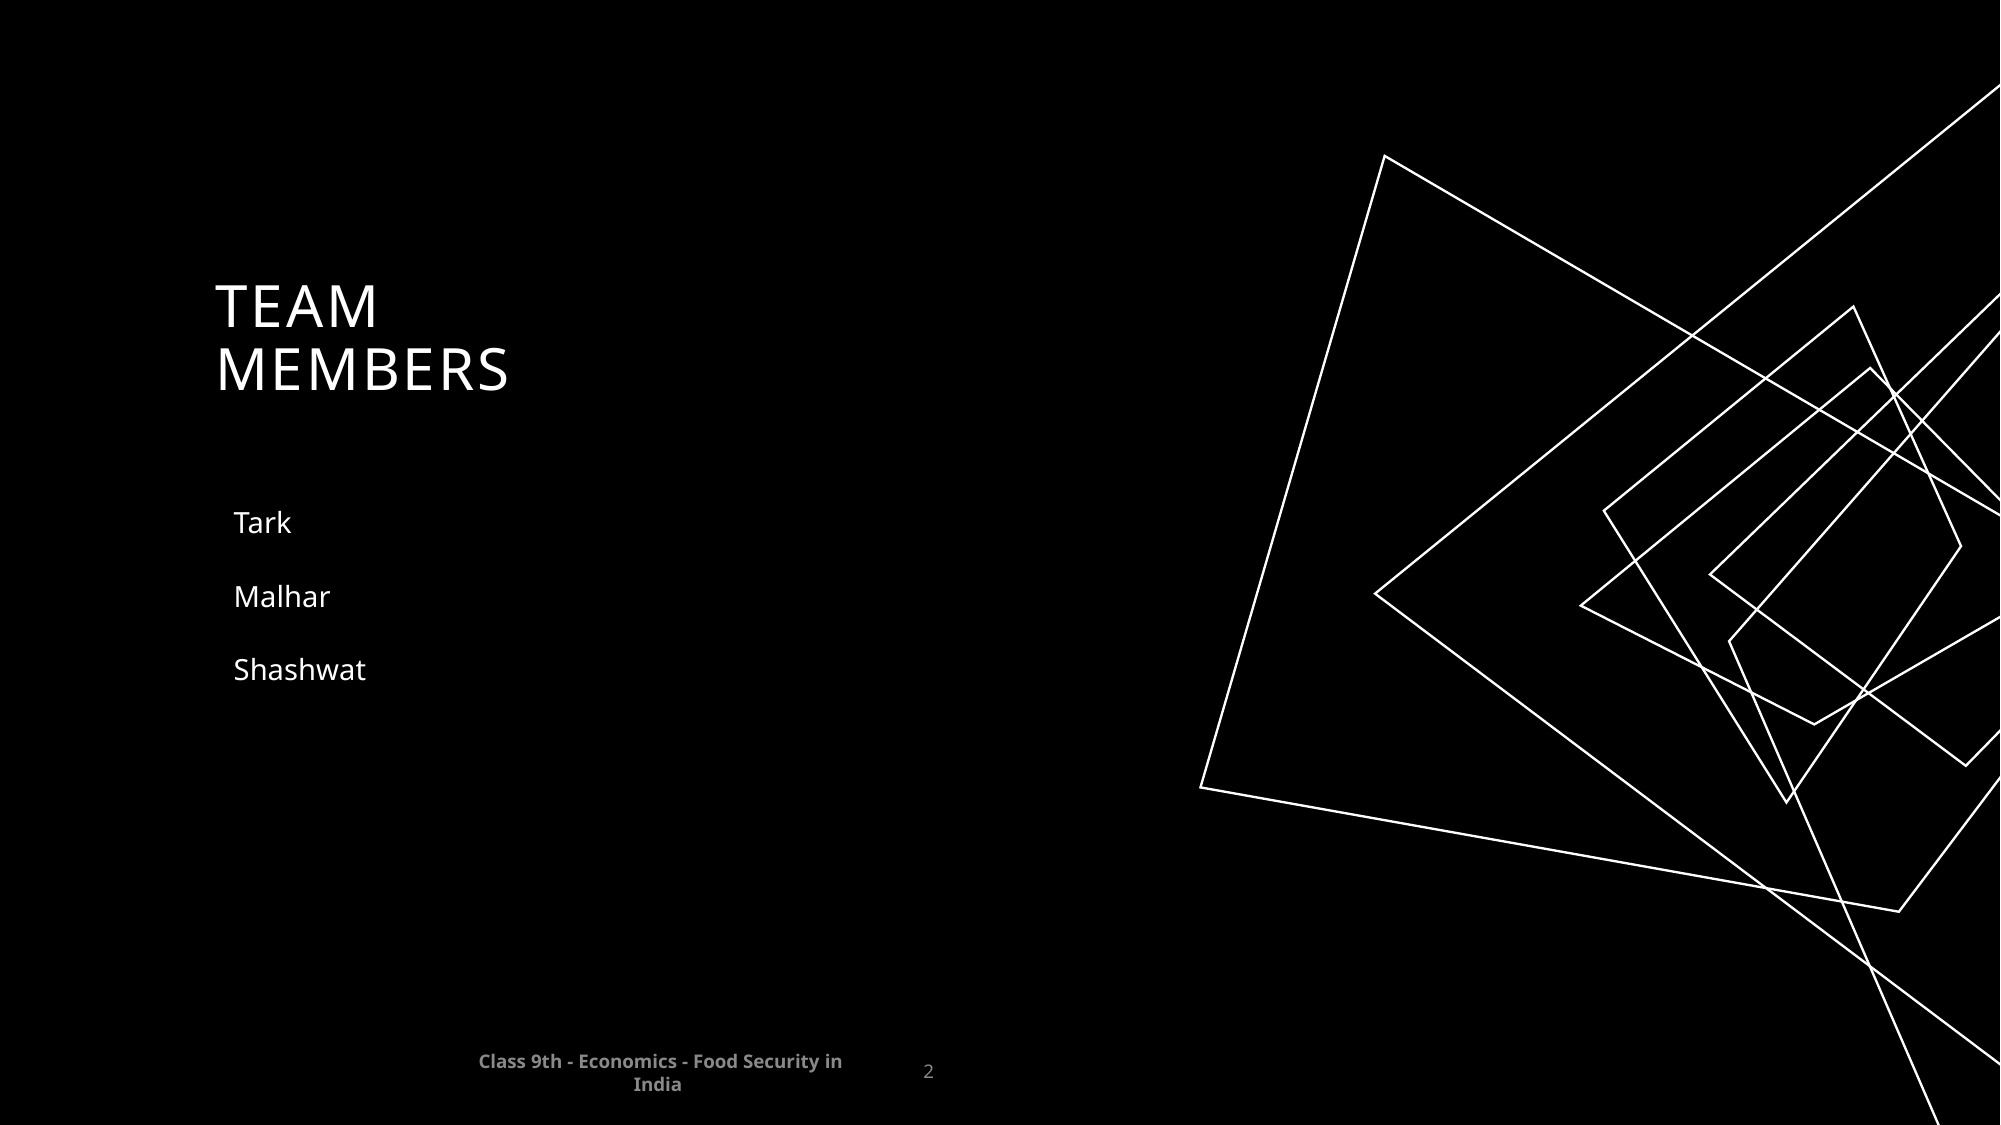

# Team members
Tark
Malhar
Shashwat
Class 9th - Economics - Food Security in India
2